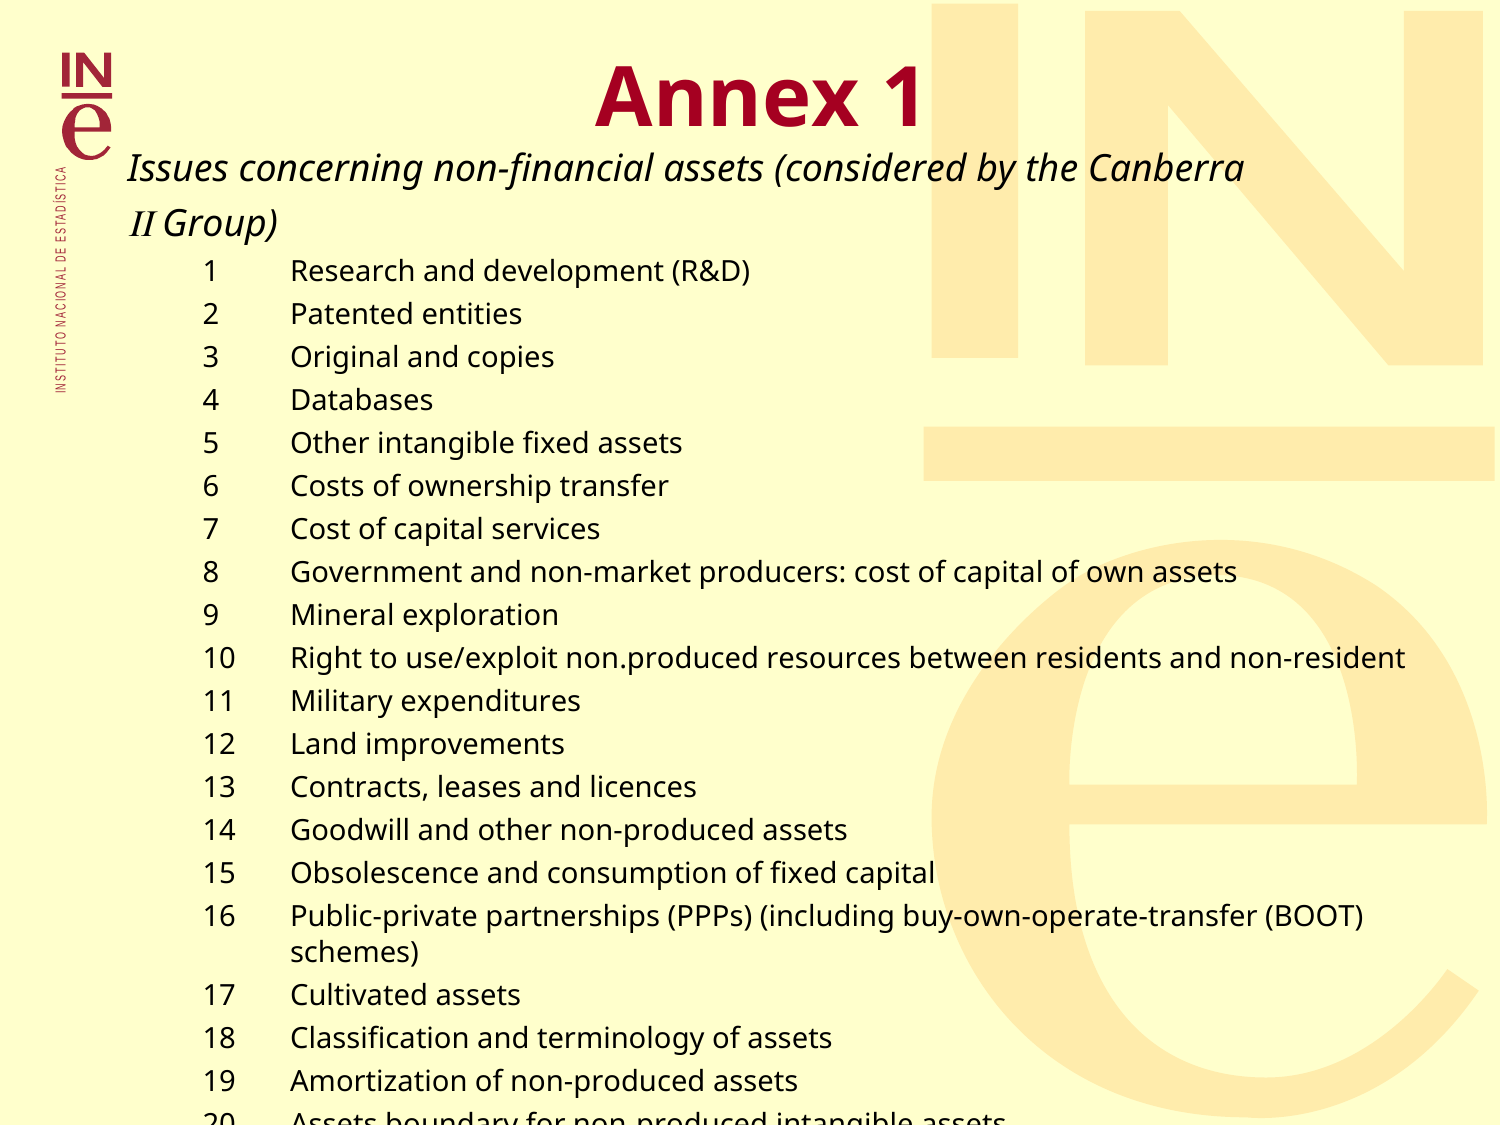

# Annex 1
Issues concerning non-financial assets (considered by the Canberra
 Group)
Research and development (R&D)
Patented entities
Original and copies
Databases
Other intangible fixed assets
Costs of ownership transfer
Cost of capital services
Government and non-market producers: cost of capital of own assets
Mineral exploration
Right to use/exploit non.produced resources between residents and non-resident
Military expenditures
Land improvements
Contracts, leases and licences
Goodwill and other non-produced assets
Obsolescence and consumption of fixed capital
Public-private partnerships (PPPs) (including buy-own-operate-transfer (BOOT) schemes)
Cultivated assets
Classification and terminology of assets
Amortization of non-produced assets
Assets boundary for non-produced intangible assets
Definition of economic assets
Water as an asset .../...